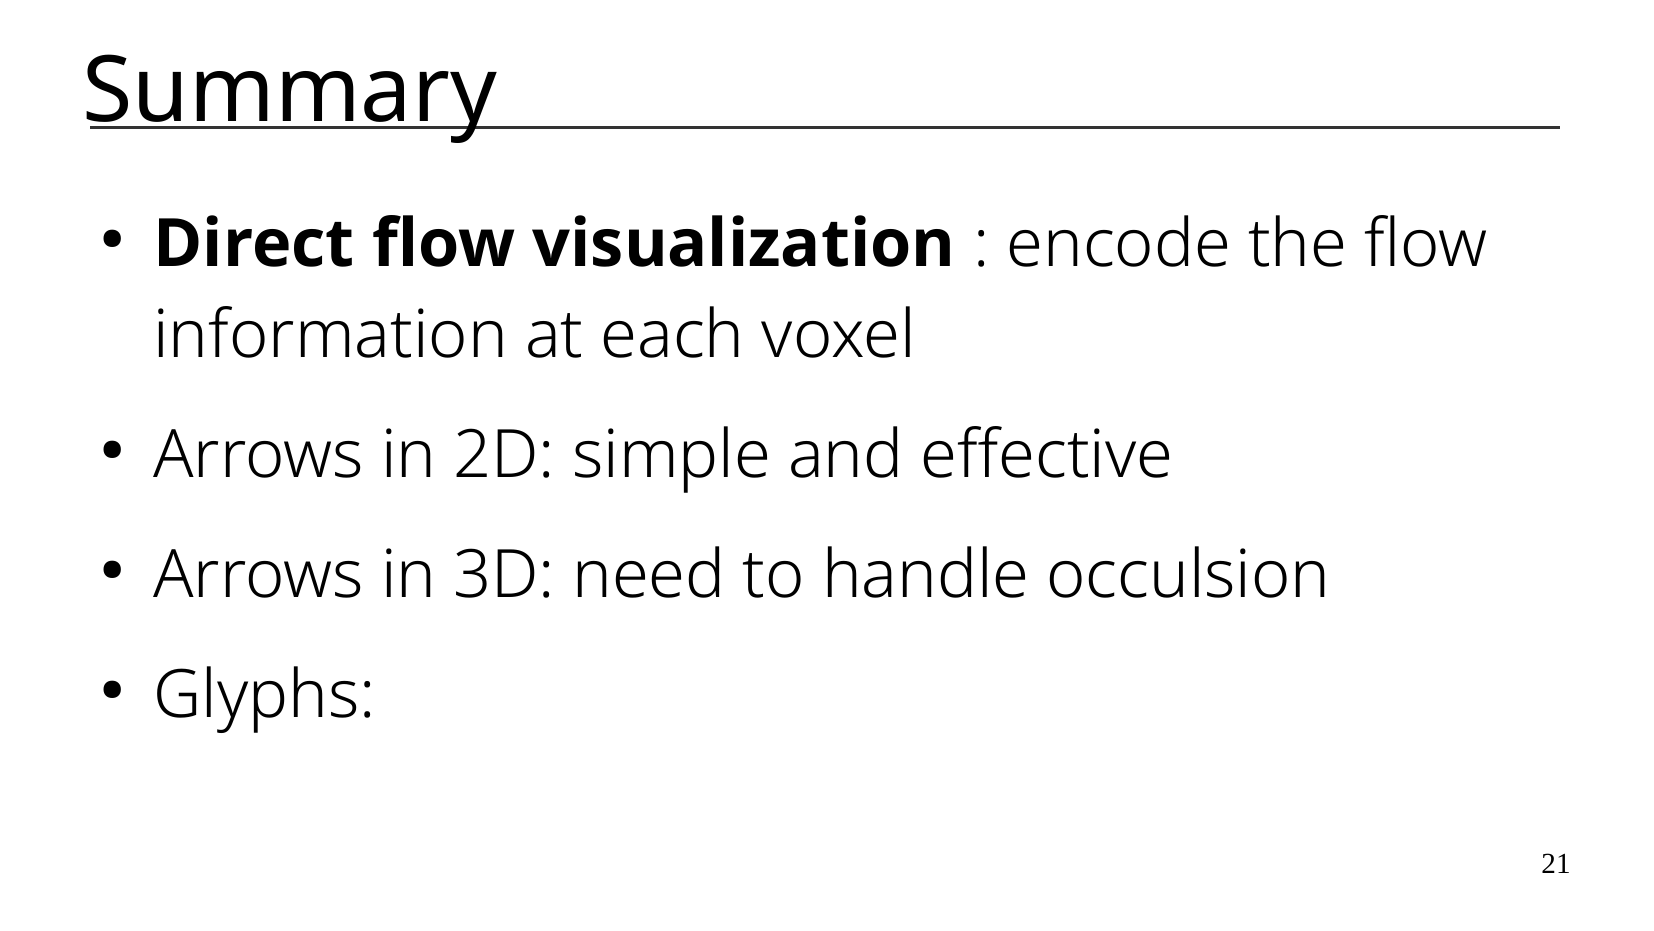

# Summary
Direct flow visualization : encode the flow information at each voxel
Arrows in 2D: simple and effective
Arrows in 3D: need to handle occulsion
Glyphs:
21